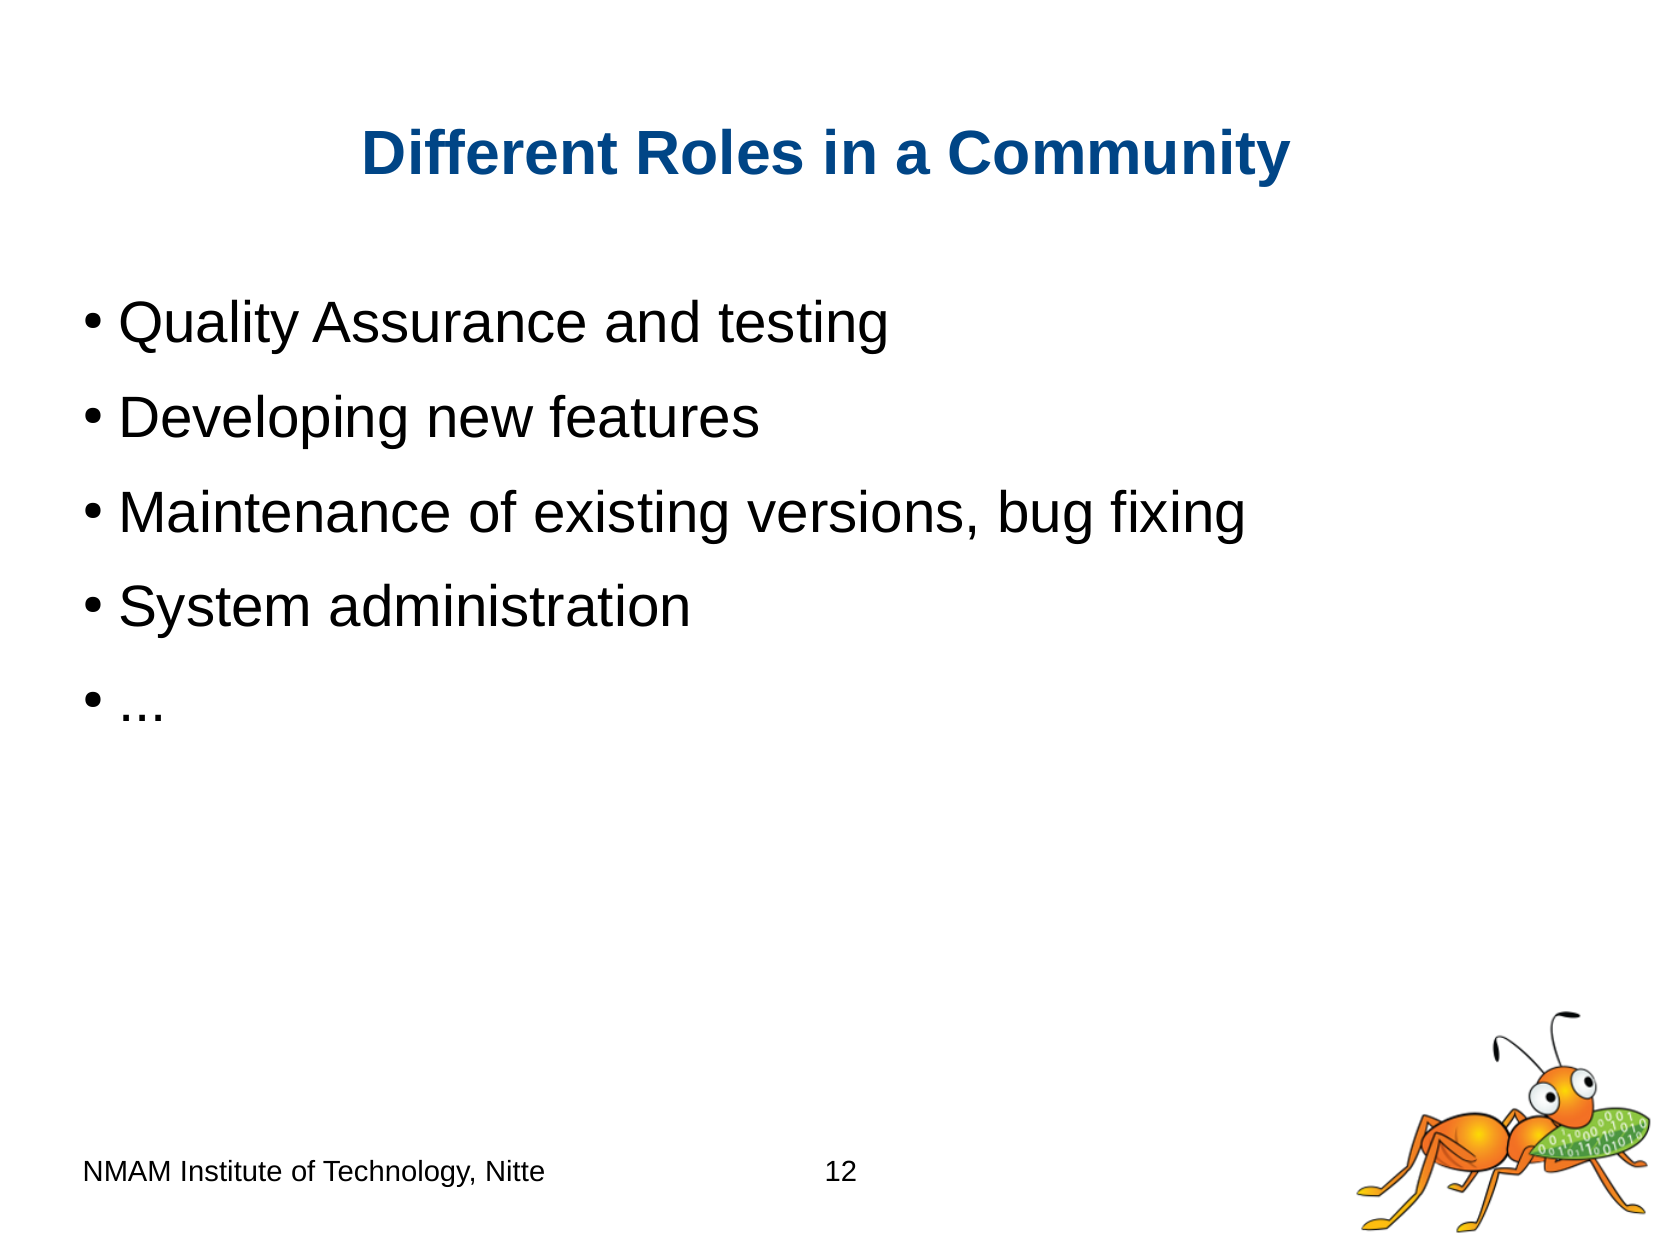

# Different Roles in a Community
Quality Assurance and testing
Developing new features
Maintenance of existing versions, bug fixing
System administration
...
FOSDEM, 31 January 2015
12